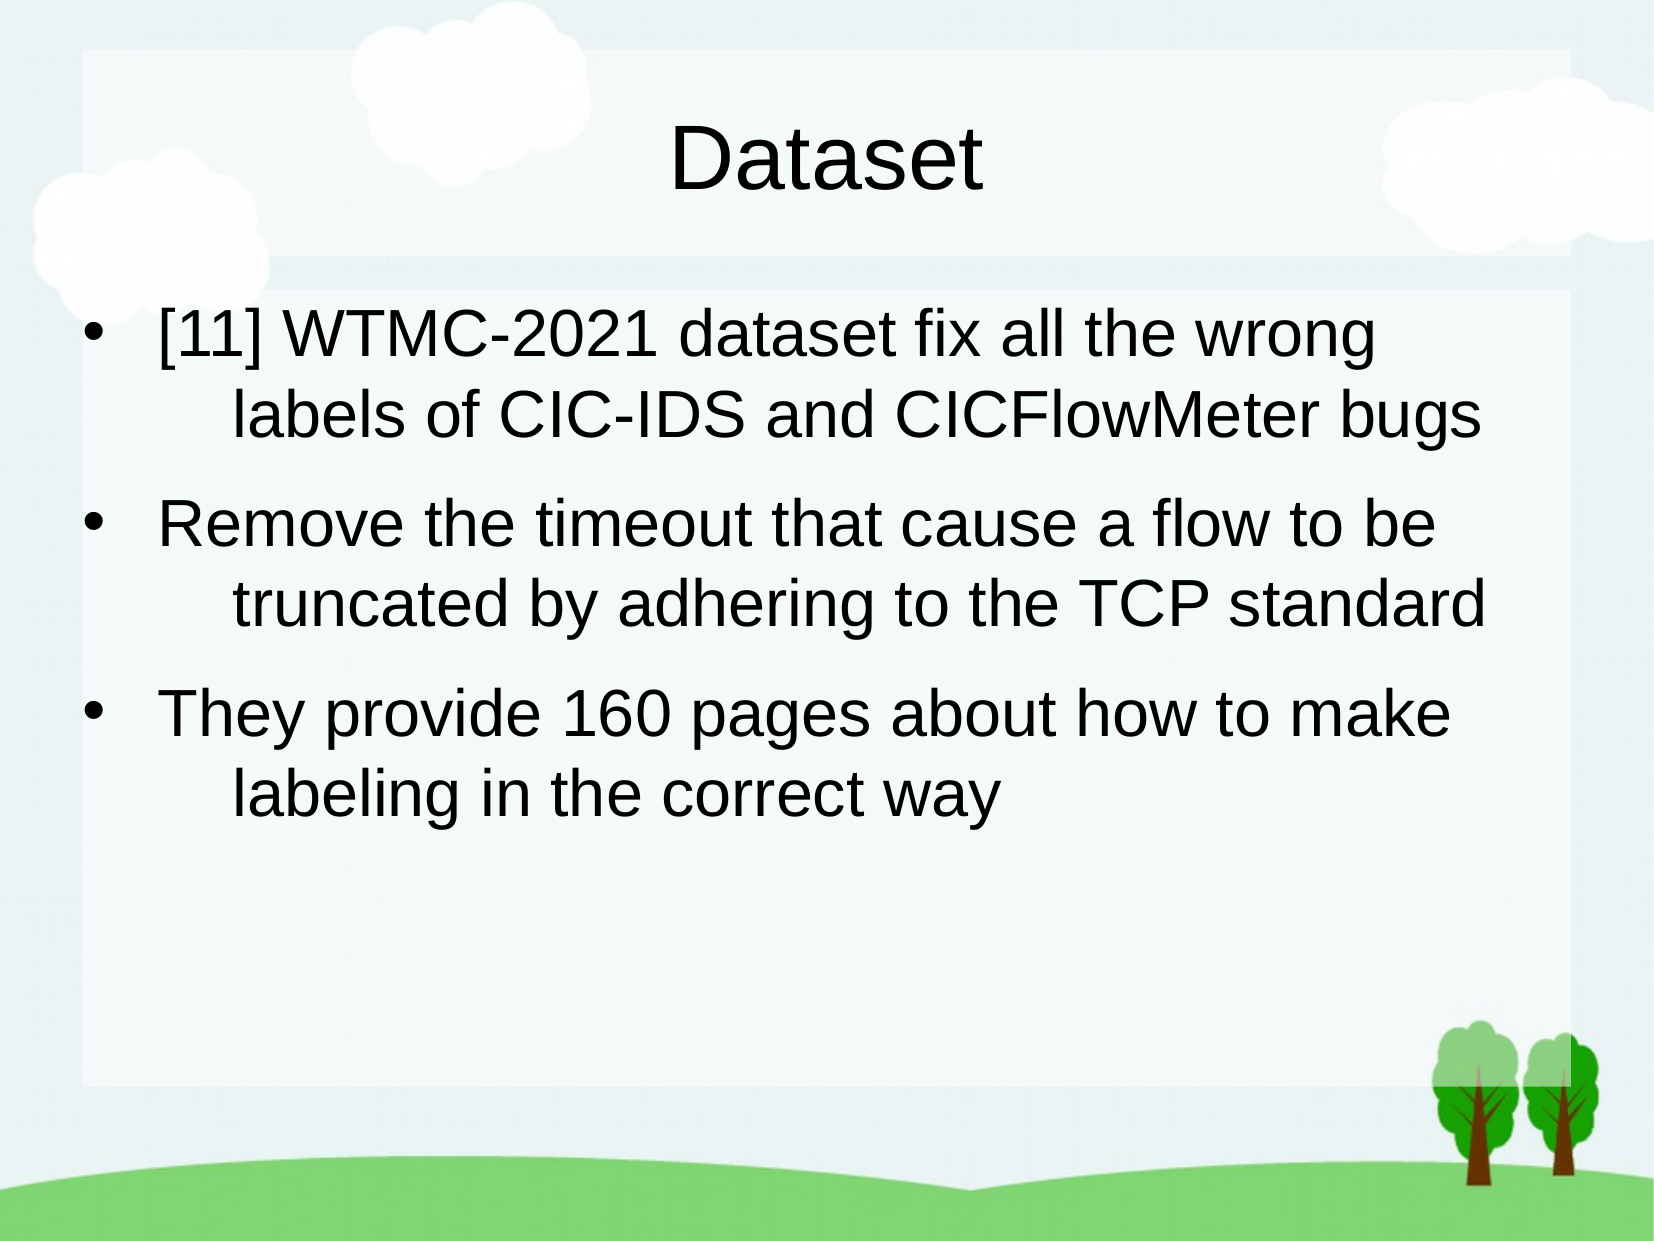

# Dataset
[11] WTMC-2021 dataset fix all the wrong labels of CIC-IDS and CICFlowMeter bugs
Remove the timeout that cause a flow to be truncated by adhering to the TCP standard
They provide 160 pages about how to make labeling in the correct way